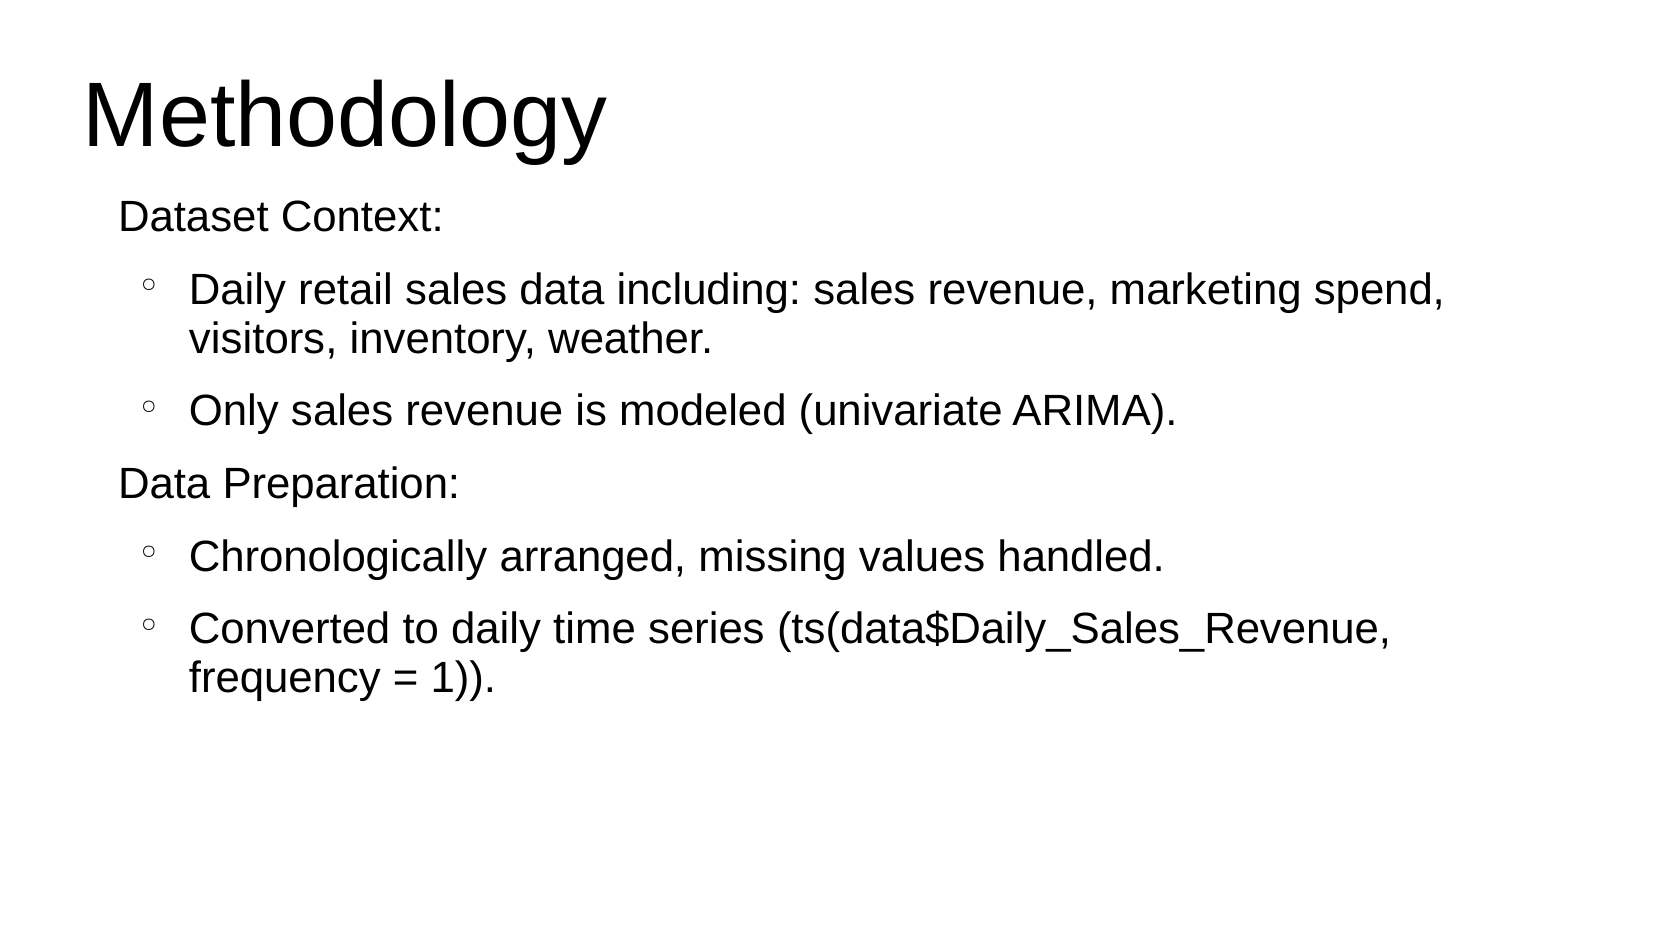

# Methodology
Dataset Context:
Daily retail sales data including: sales revenue, marketing spend, visitors, inventory, weather.
Only sales revenue is modeled (univariate ARIMA).
Data Preparation:
Chronologically arranged, missing values handled.
Converted to daily time series (ts(data$Daily_Sales_Revenue, frequency = 1)).